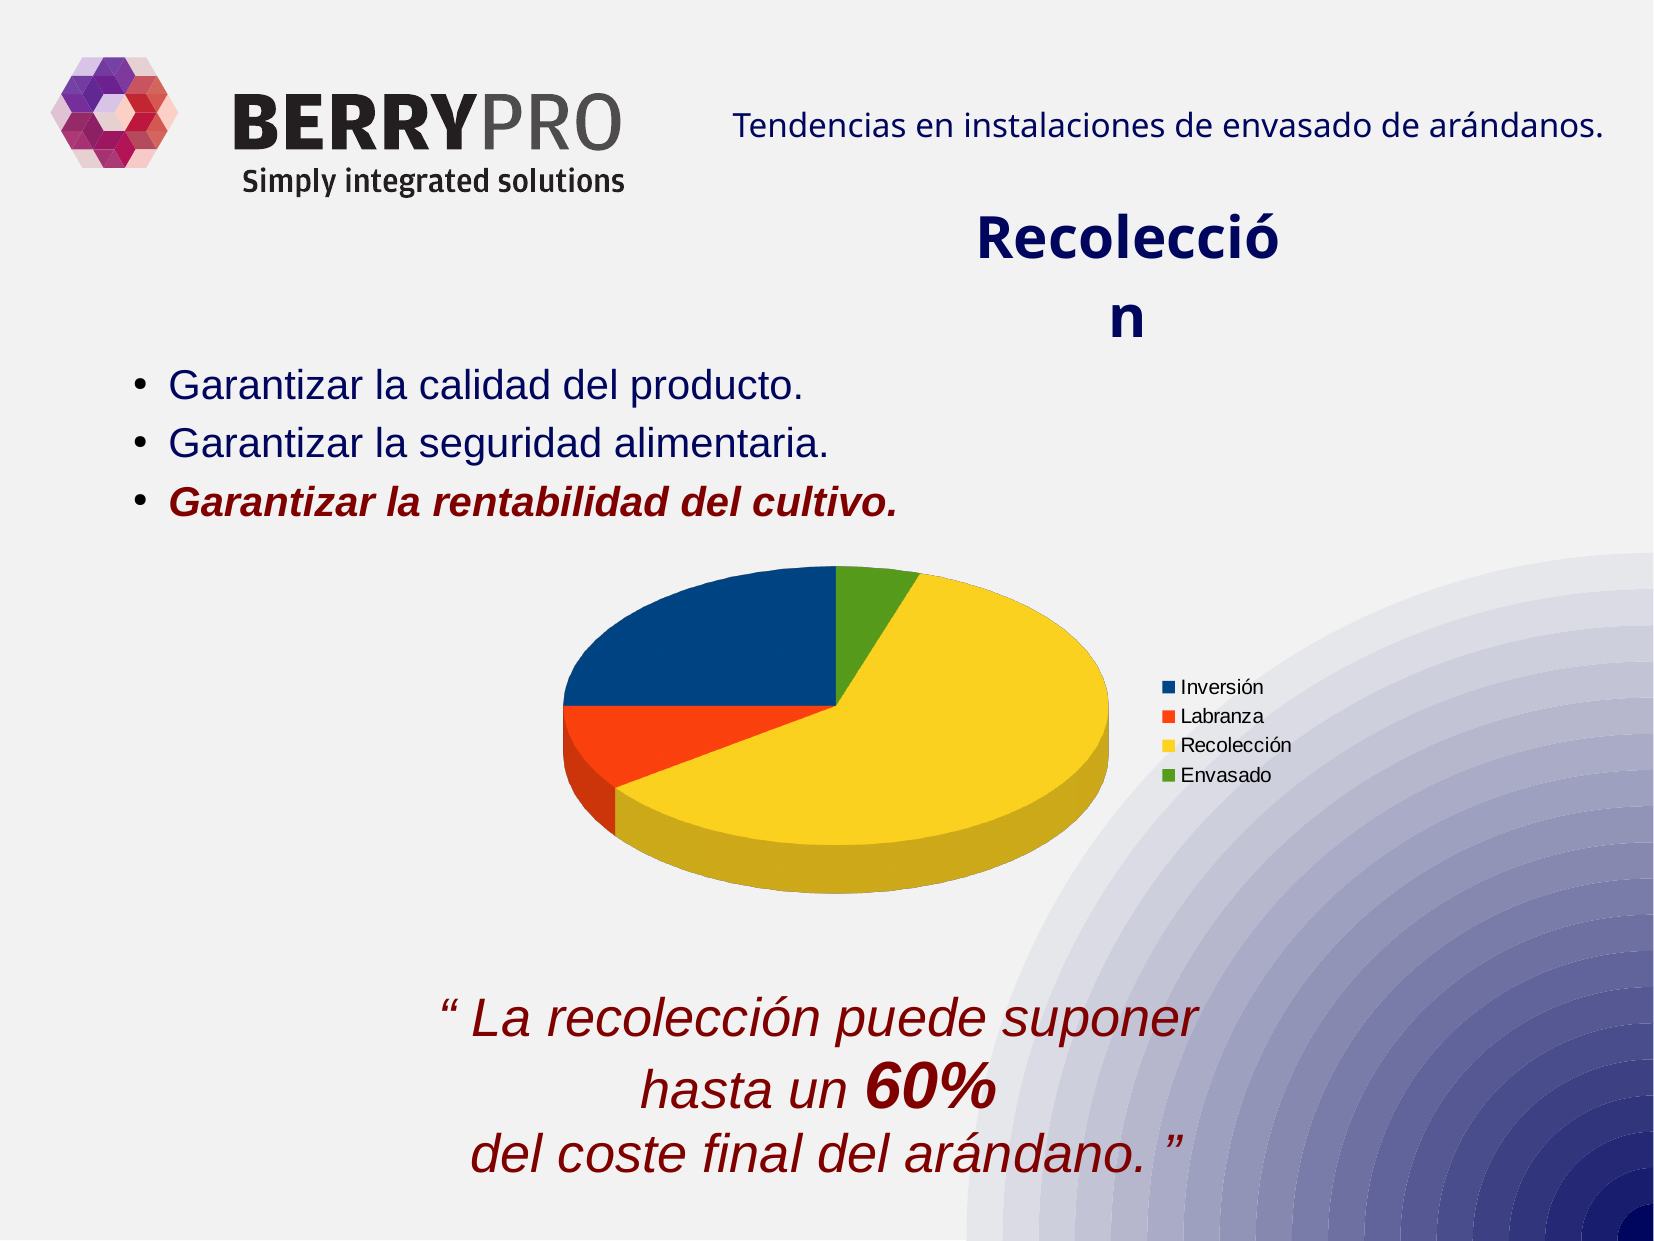

Tendencias en instalaciones de envasado de arándanos.
Recolección
Garantizar la calidad del producto.
Garantizar la seguridad alimentaria.
Garantizar la rentabilidad del cultivo.
[unsupported chart]
“ La recolección puede suponer
hasta un 60%
del coste final del arándano. ”